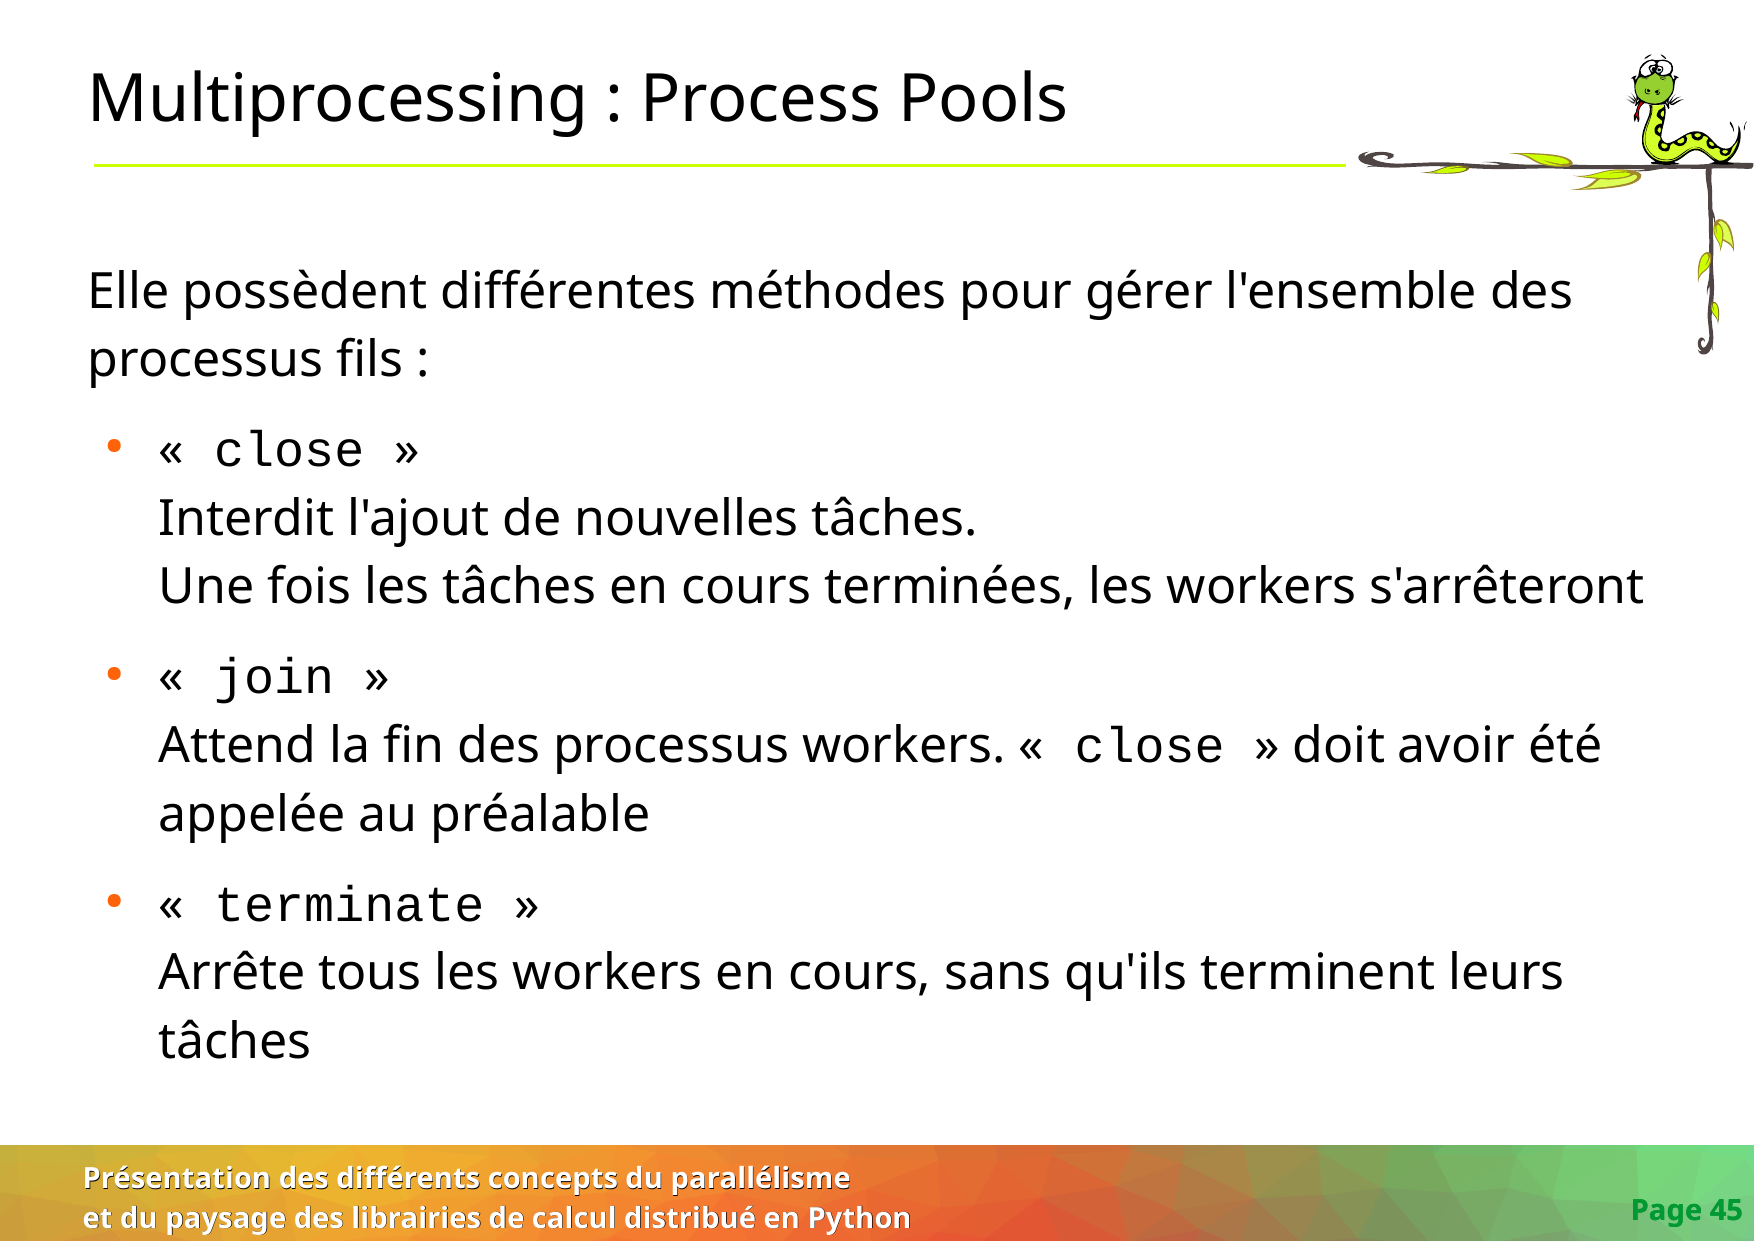

# Multiprocessing : Process Pools
Elle possèdent différentes méthodes pour gérer l'ensemble des processus fils :
« close »
Interdit l'ajout de nouvelles tâches.
Une fois les tâches en cours terminées, les workers s'arrêteront
« join »
Attend la fin des processus workers. « close » doit avoir été appelée au préalable
« terminate »
Arrête tous les workers en cours, sans qu'ils terminent leurs tâches
45